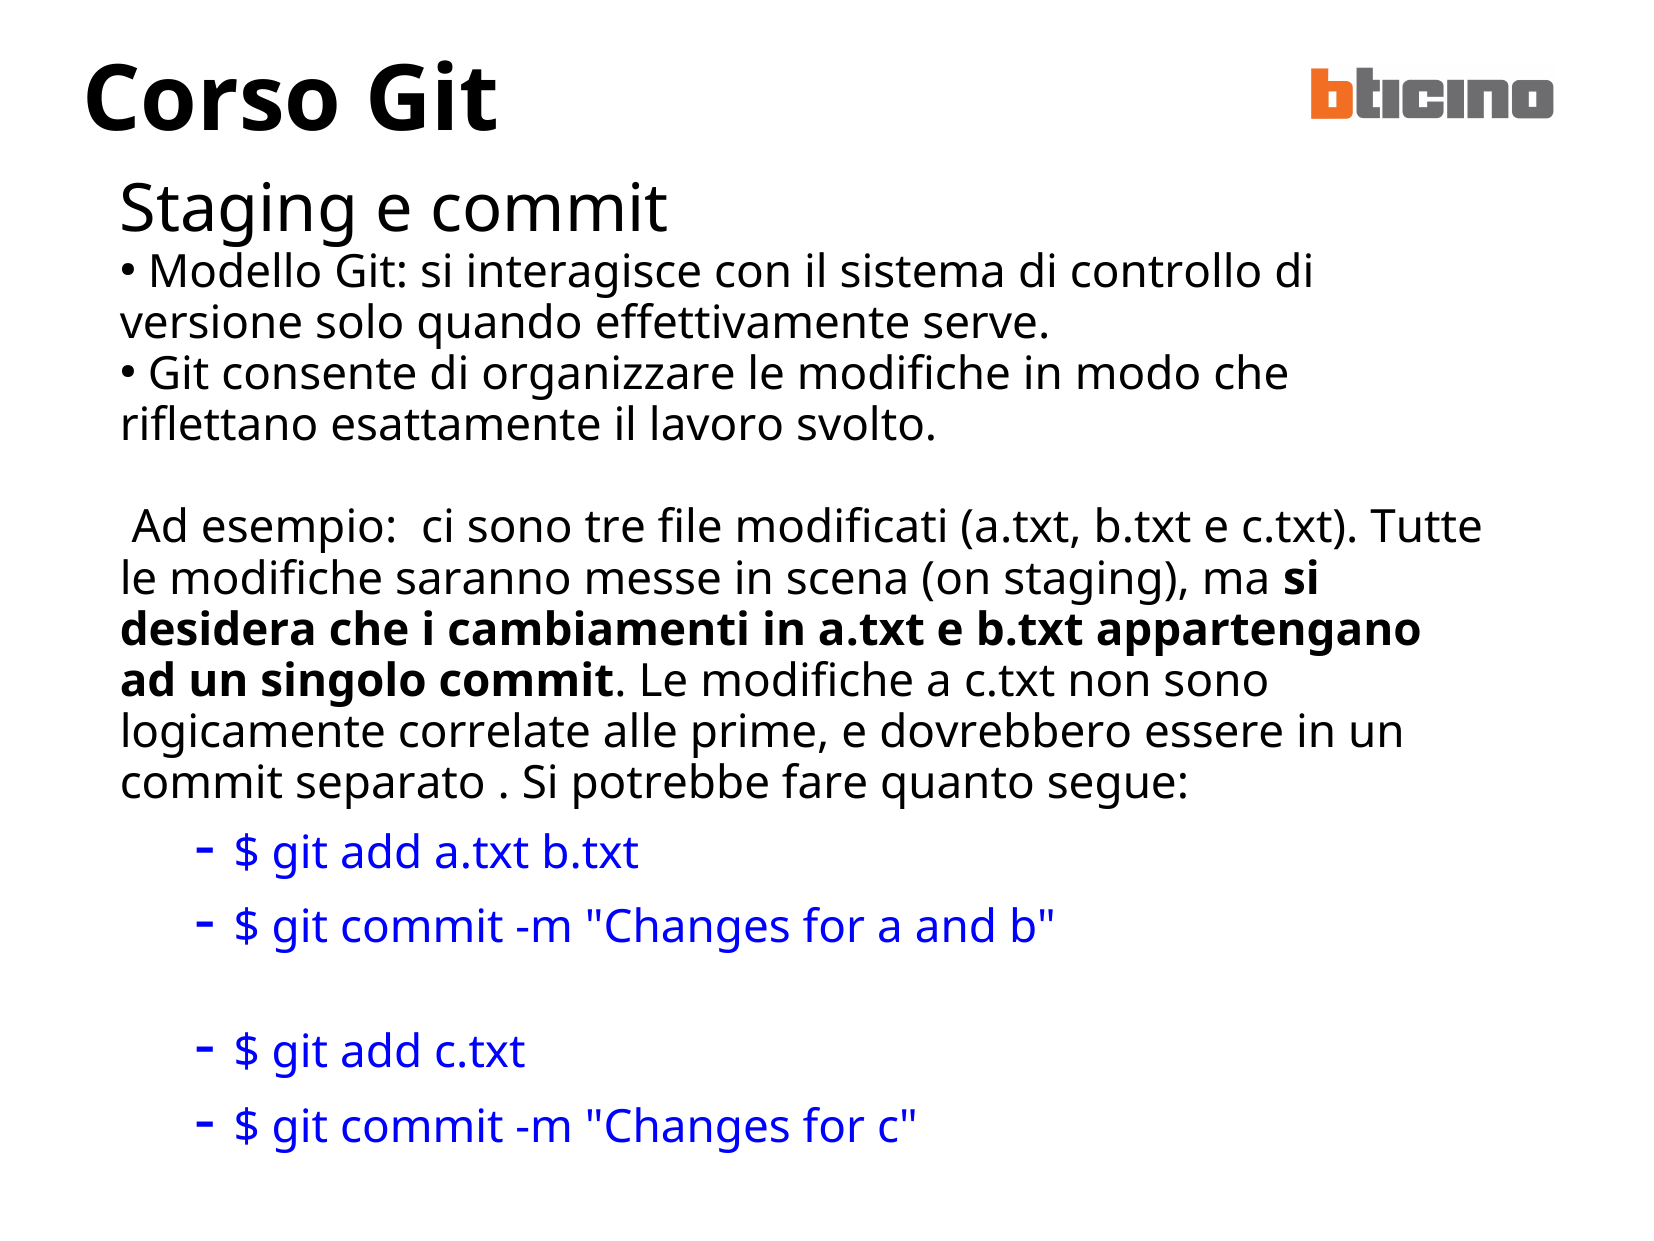

# Corso Git
Staging e commit
 Modello Git: si interagisce con il sistema di controllo di versione solo quando effettivamente serve.
 Git consente di organizzare le modifiche in modo che riflettano esattamente il lavoro svolto.
 Ad esempio: ci sono tre file modificati (a.txt, b.txt e c.txt). Tutte le modifiche saranno messe in scena (on staging), ma si desidera che i cambiamenti in a.txt e b.txt appartengano ad un singolo commit. Le modifiche a c.txt non sono logicamente correlate alle prime, e dovrebbero essere in un commit separato . Si potrebbe fare quanto segue:
	- $ git add a.txt b.txt
	- $ git commit -m "Changes for a and b"
	- $ git add c.txt
	- $ git commit -m "Changes for c"